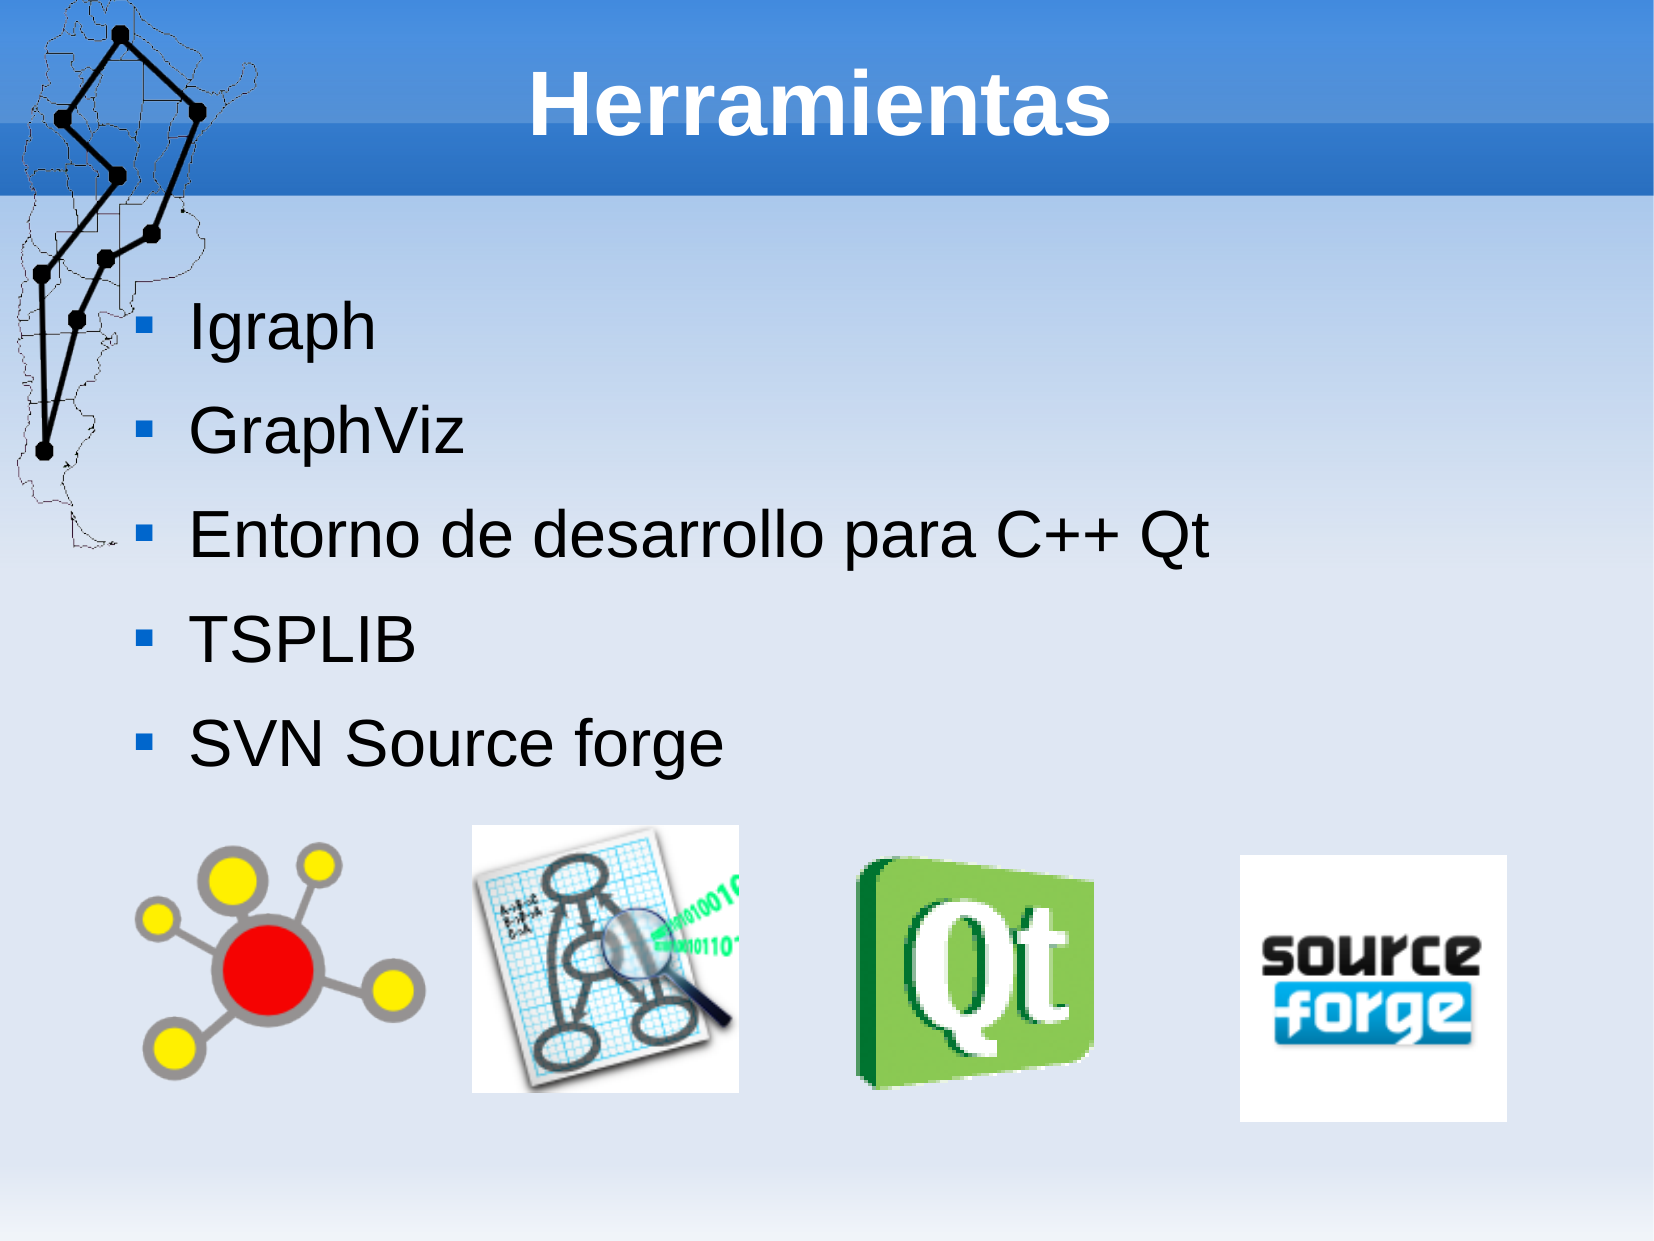

# Herramientas
Igraph
GraphViz
Entorno de desarrollo para C++ Qt
TSPLIB
SVN Source forge